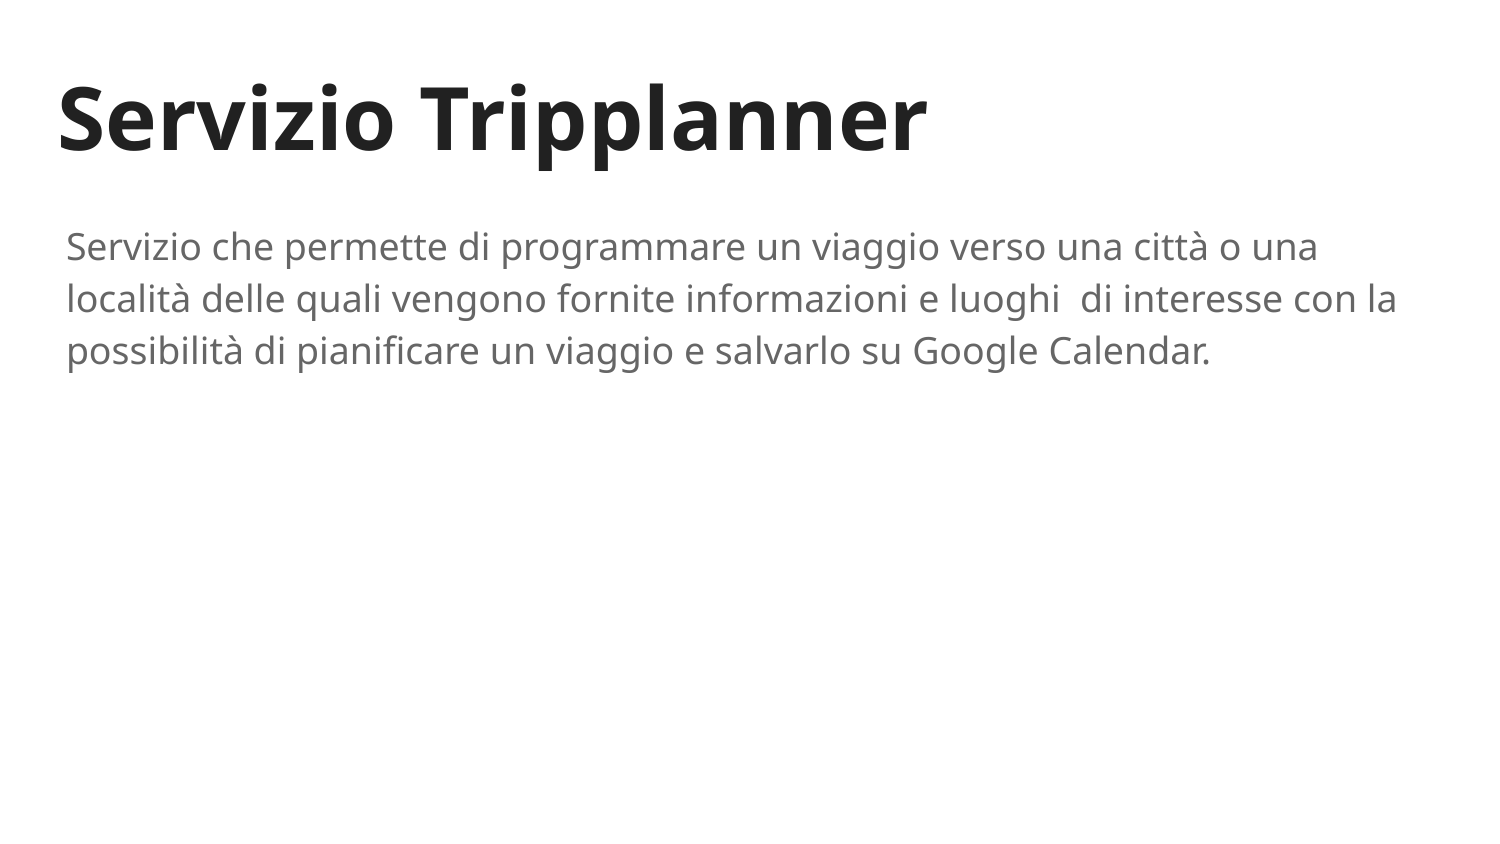

Servizio Tripplanner
Servizio che permette di programmare un viaggio verso una città o una località delle quali vengono fornite informazioni e luoghi di interesse con la possibilità di pianificare un viaggio e salvarlo su Google Calendar.